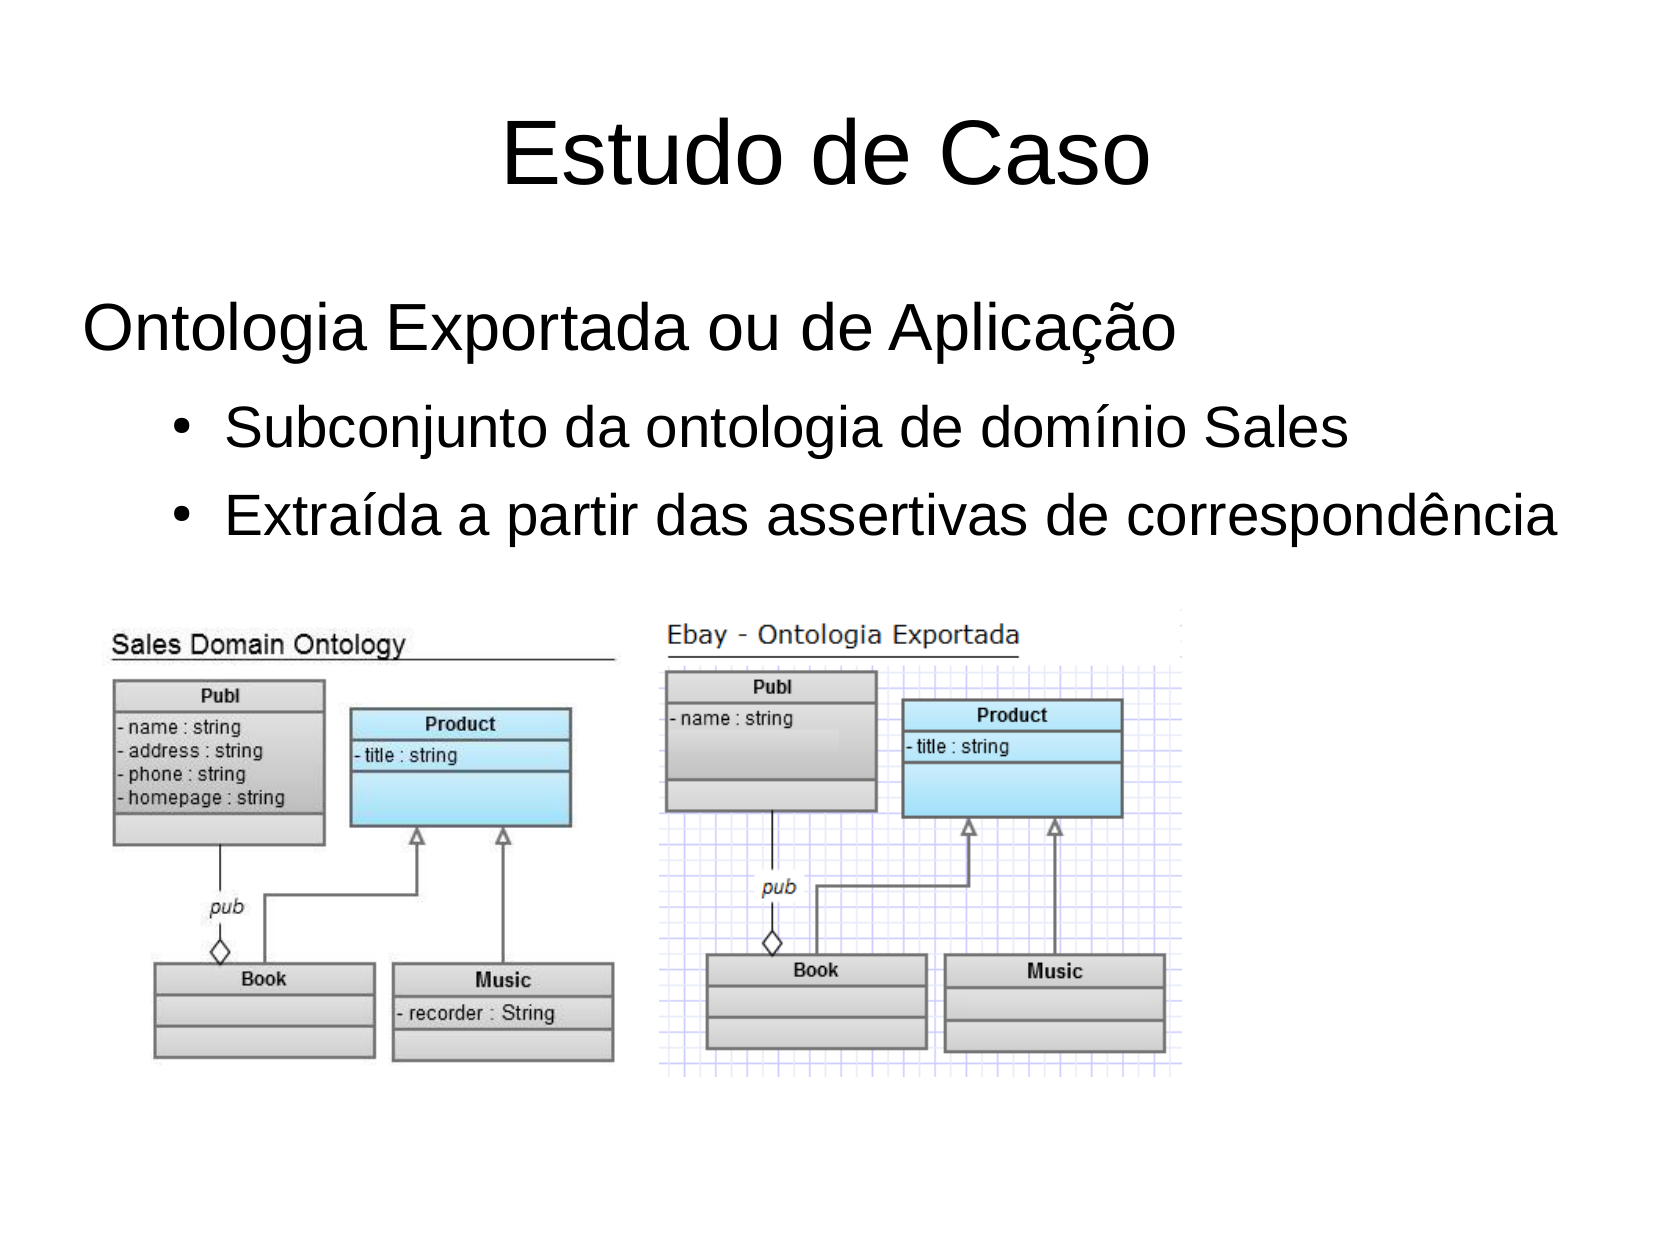

# Estudo de Caso
Ontologia Exportada ou de Aplicação
Subconjunto da ontologia de domínio Sales
Extraída a partir das assertivas de correspondência